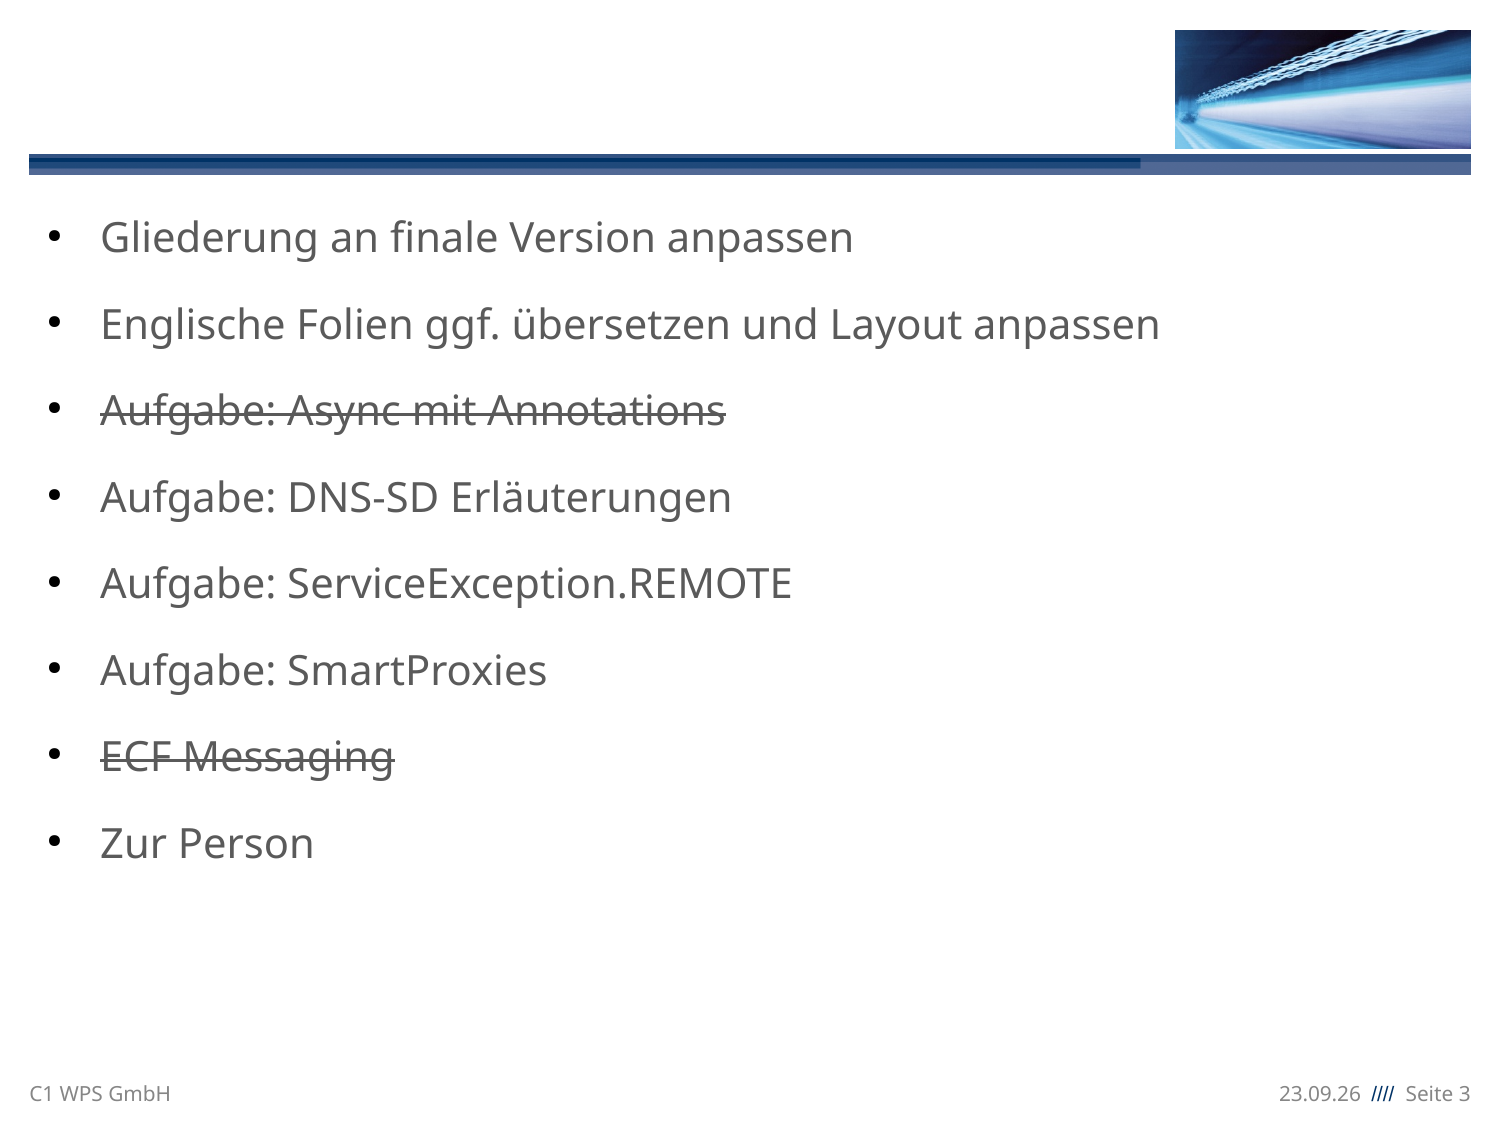

# TODO
Gliederung an finale Version anpassen
Englische Folien ggf. übersetzen und Layout anpassen
Aufgabe: Async mit Annotations
Aufgabe: DNS-SD Erläuterungen
Aufgabe: ServiceException.REMOTE
Aufgabe: SmartProxies
ECF Messaging
Zur Person